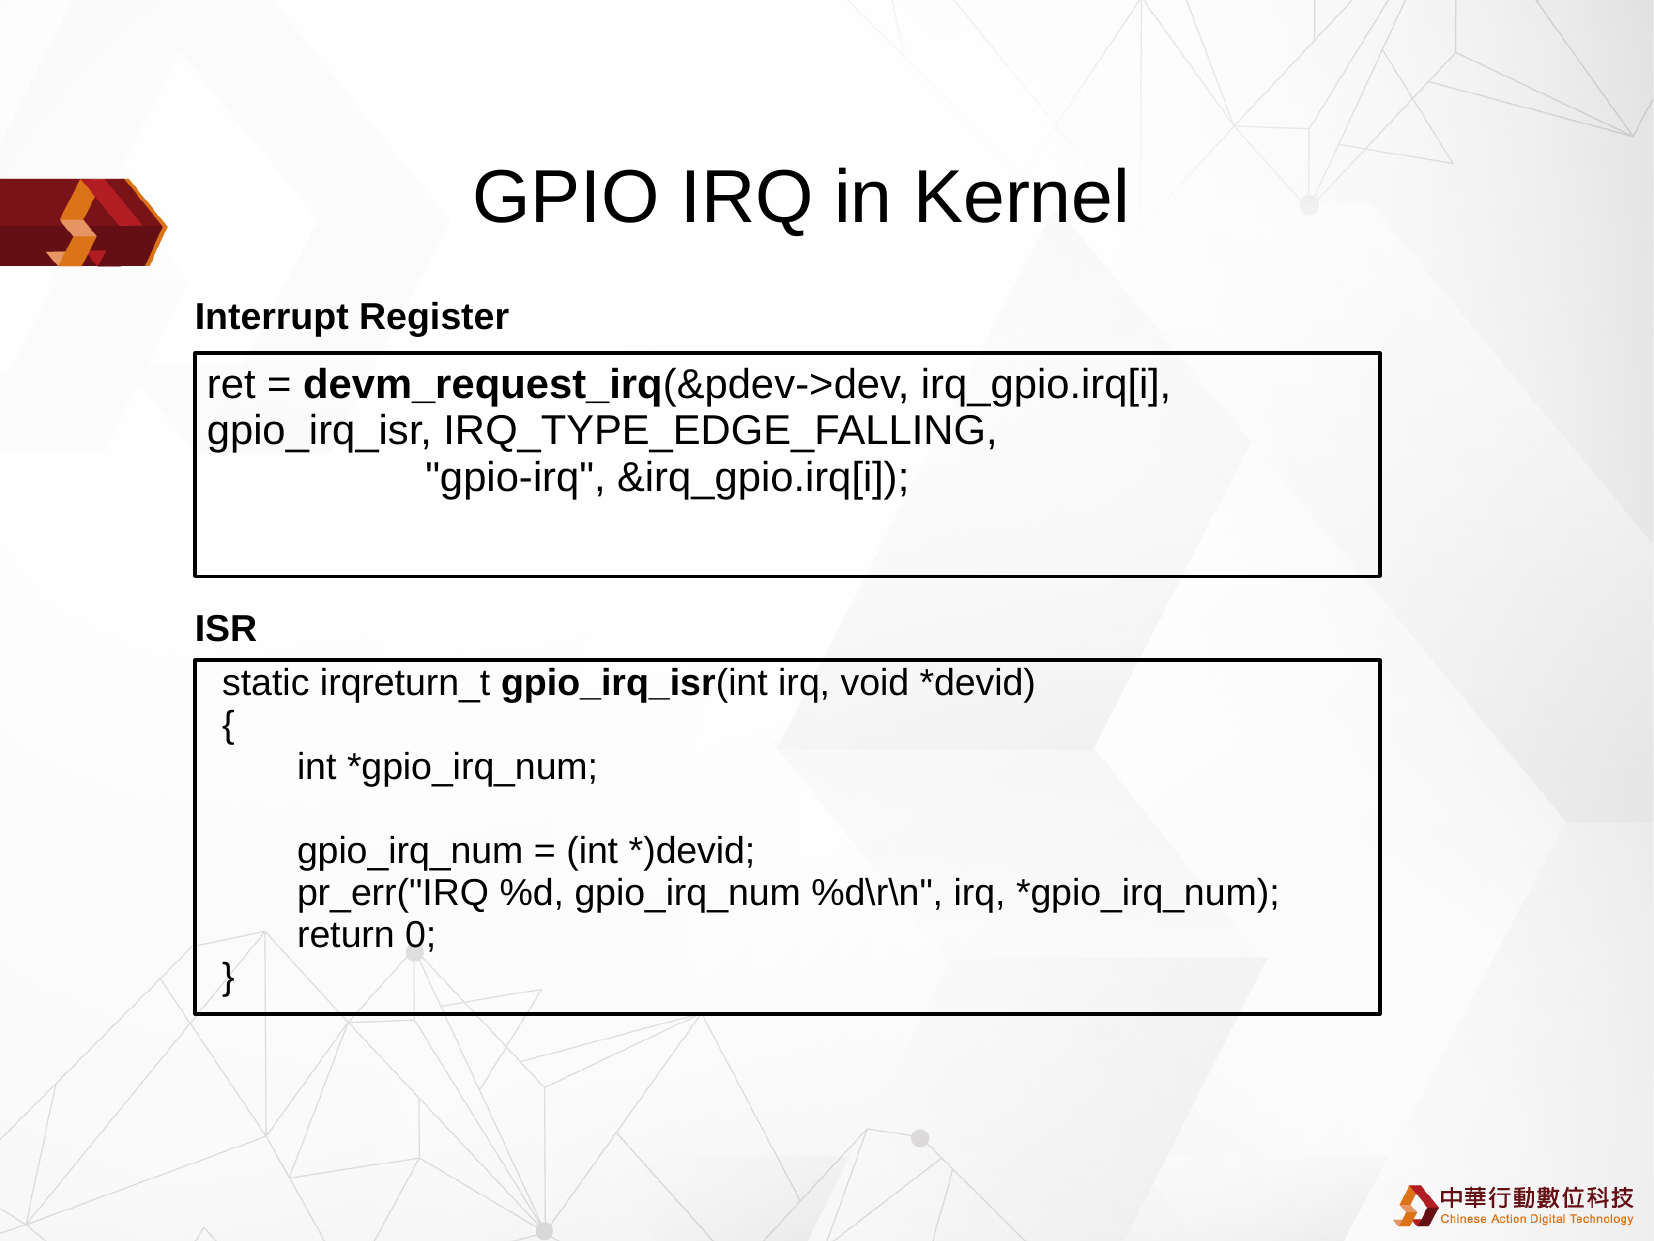

# GPIO IRQ in Kernel
Interrupt Register
ret = devm_request_irq(&pdev->dev, irq_gpio.irq[i],
gpio_irq_isr, IRQ_TYPE_EDGE_FALLING,
 "gpio-irq", &irq_gpio.irq[i]);
ISR
static irqreturn_t gpio_irq_isr(int irq, void *devid)
{
	int *gpio_irq_num;
	gpio_irq_num = (int *)devid;
	pr_err("IRQ %d, gpio_irq_num %d\r\n", irq, *gpio_irq_num);
	return 0;
}